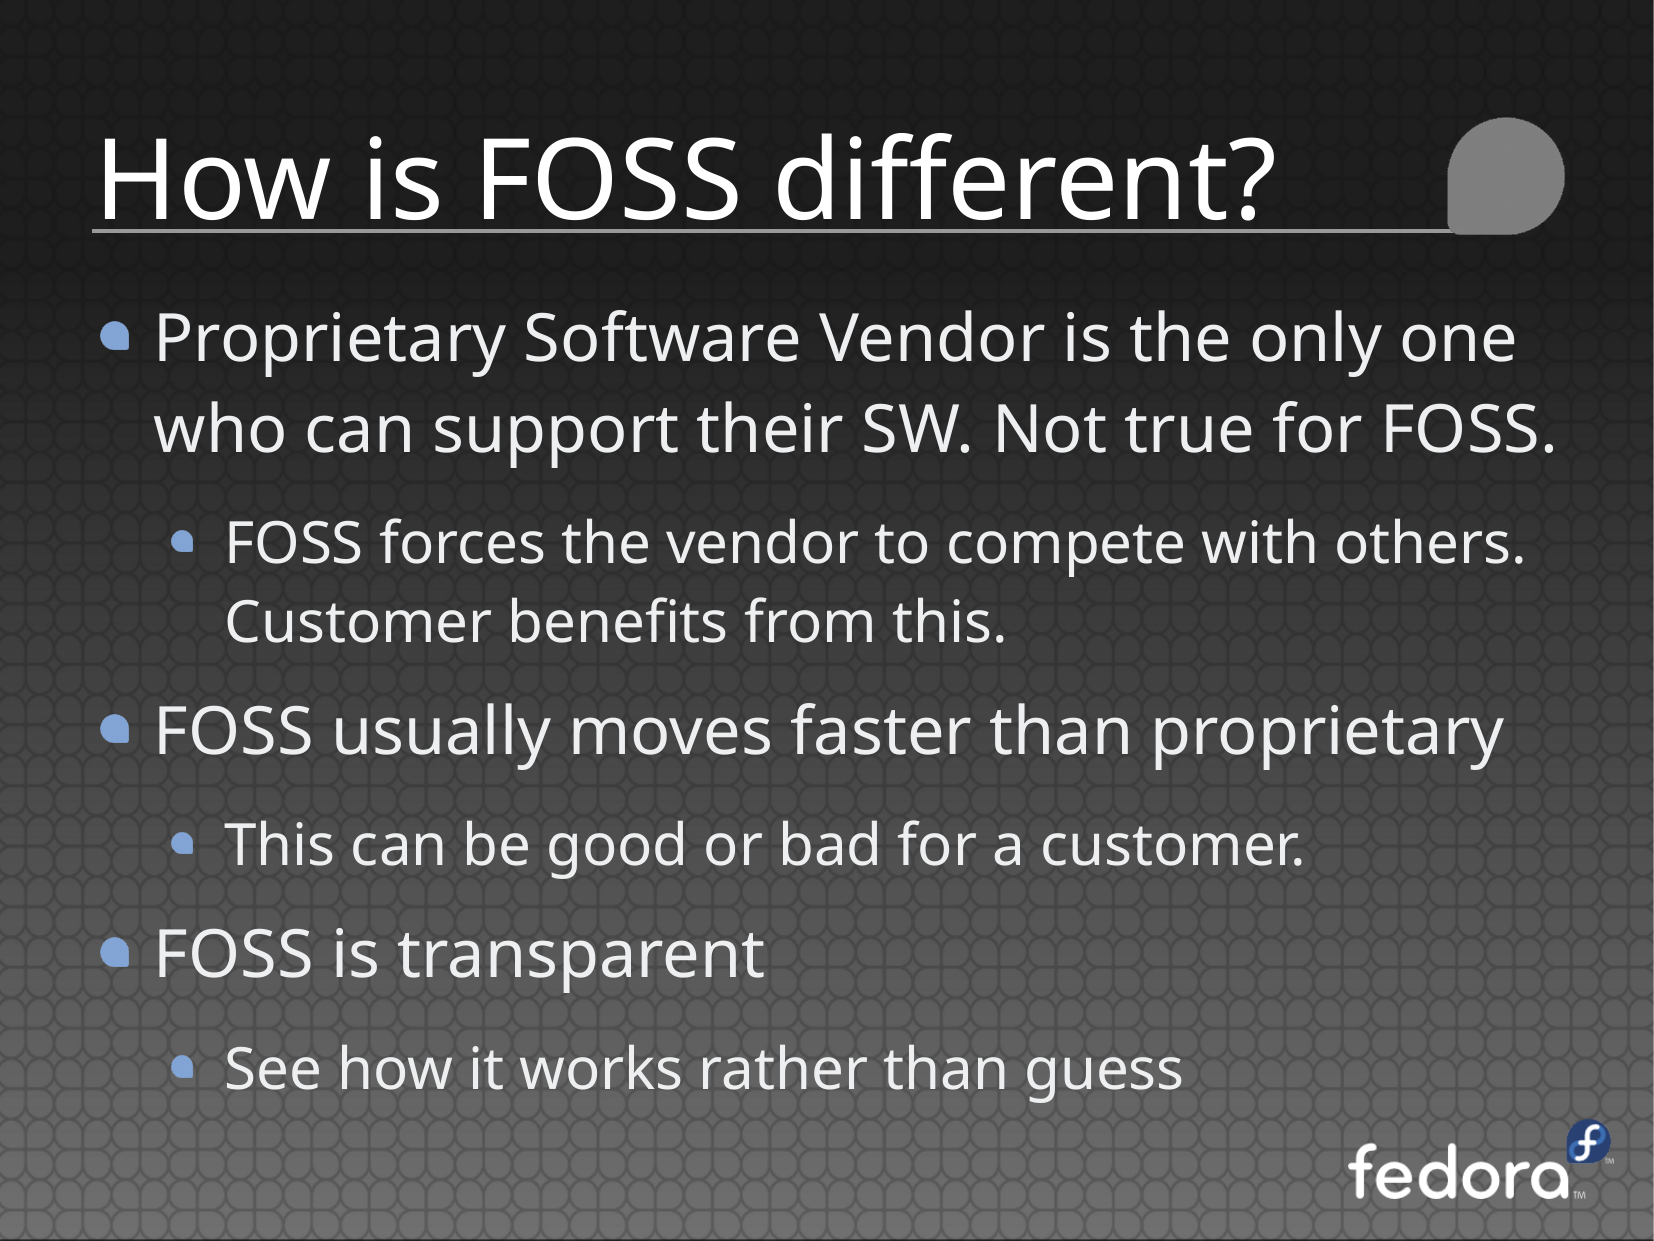

How is FOSS different?
# Proprietary Software Vendor is the only one who can support their SW. Not true for FOSS.
FOSS forces the vendor to compete with others. Customer benefits from this.
FOSS usually moves faster than proprietary
This can be good or bad for a customer.
FOSS is transparent
See how it works rather than guess